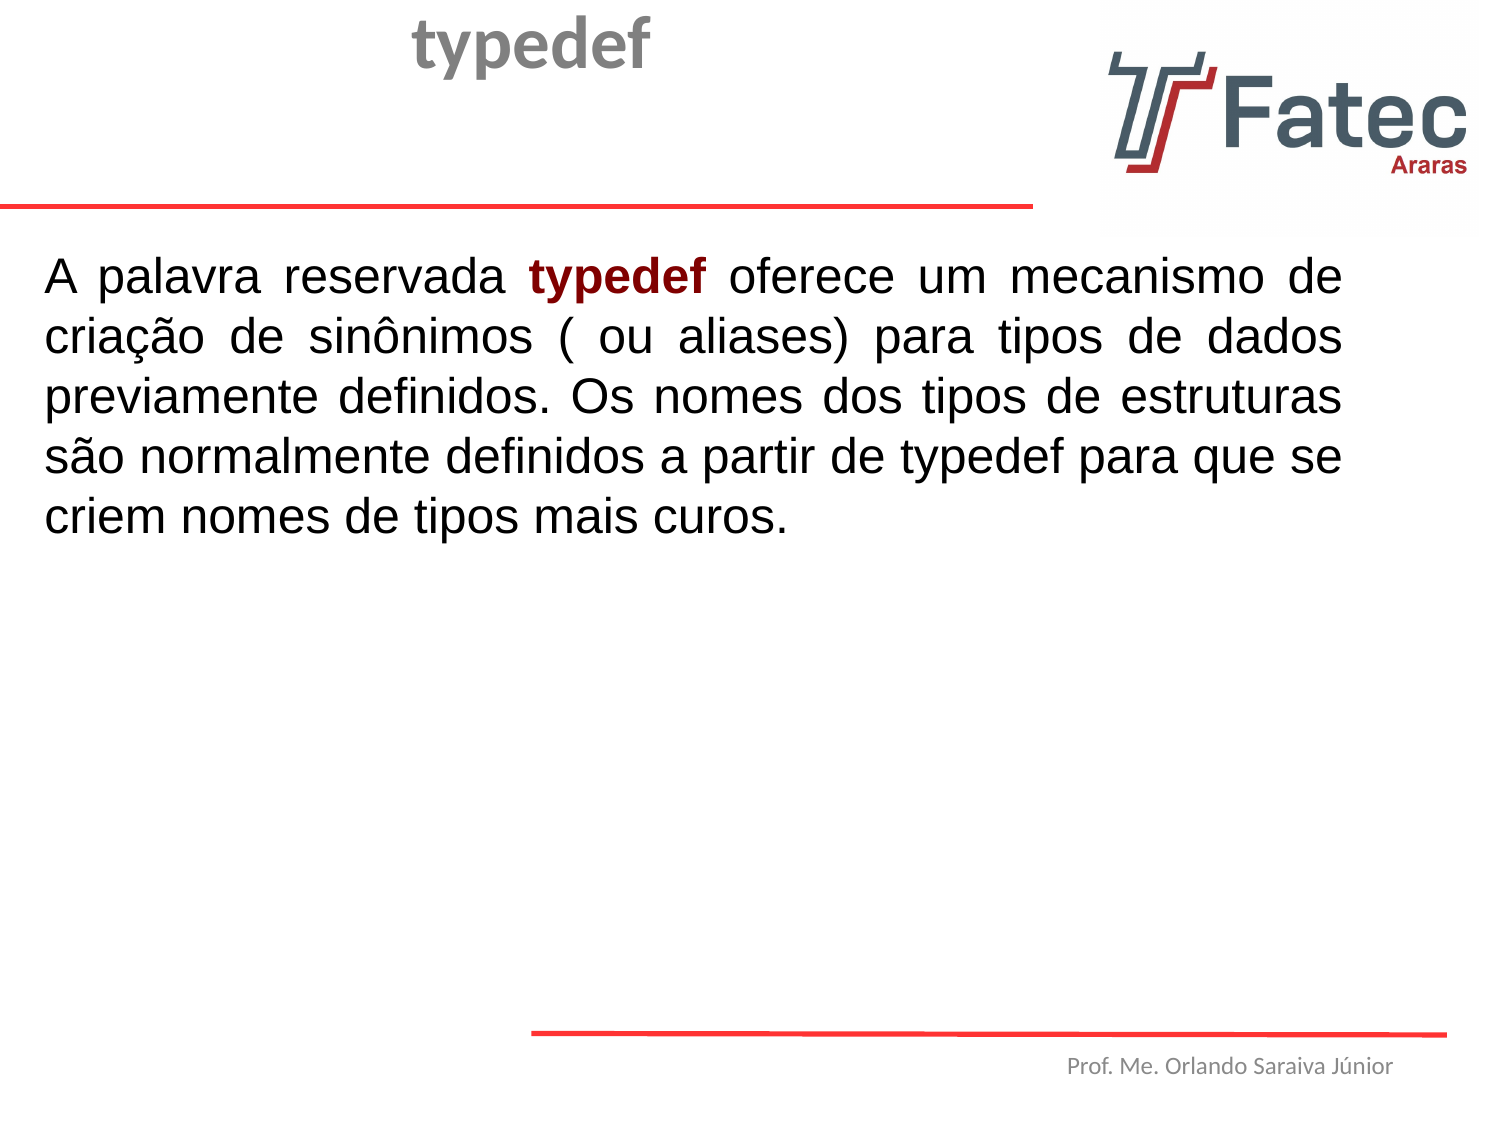

typedef
# A palavra reservada typedef oferece um mecanismo de criação de sinônimos ( ou aliases) para tipos de dados previamente definidos. Os nomes dos tipos de estruturas são normalmente definidos a partir de typedef para que se criem nomes de tipos mais curos.